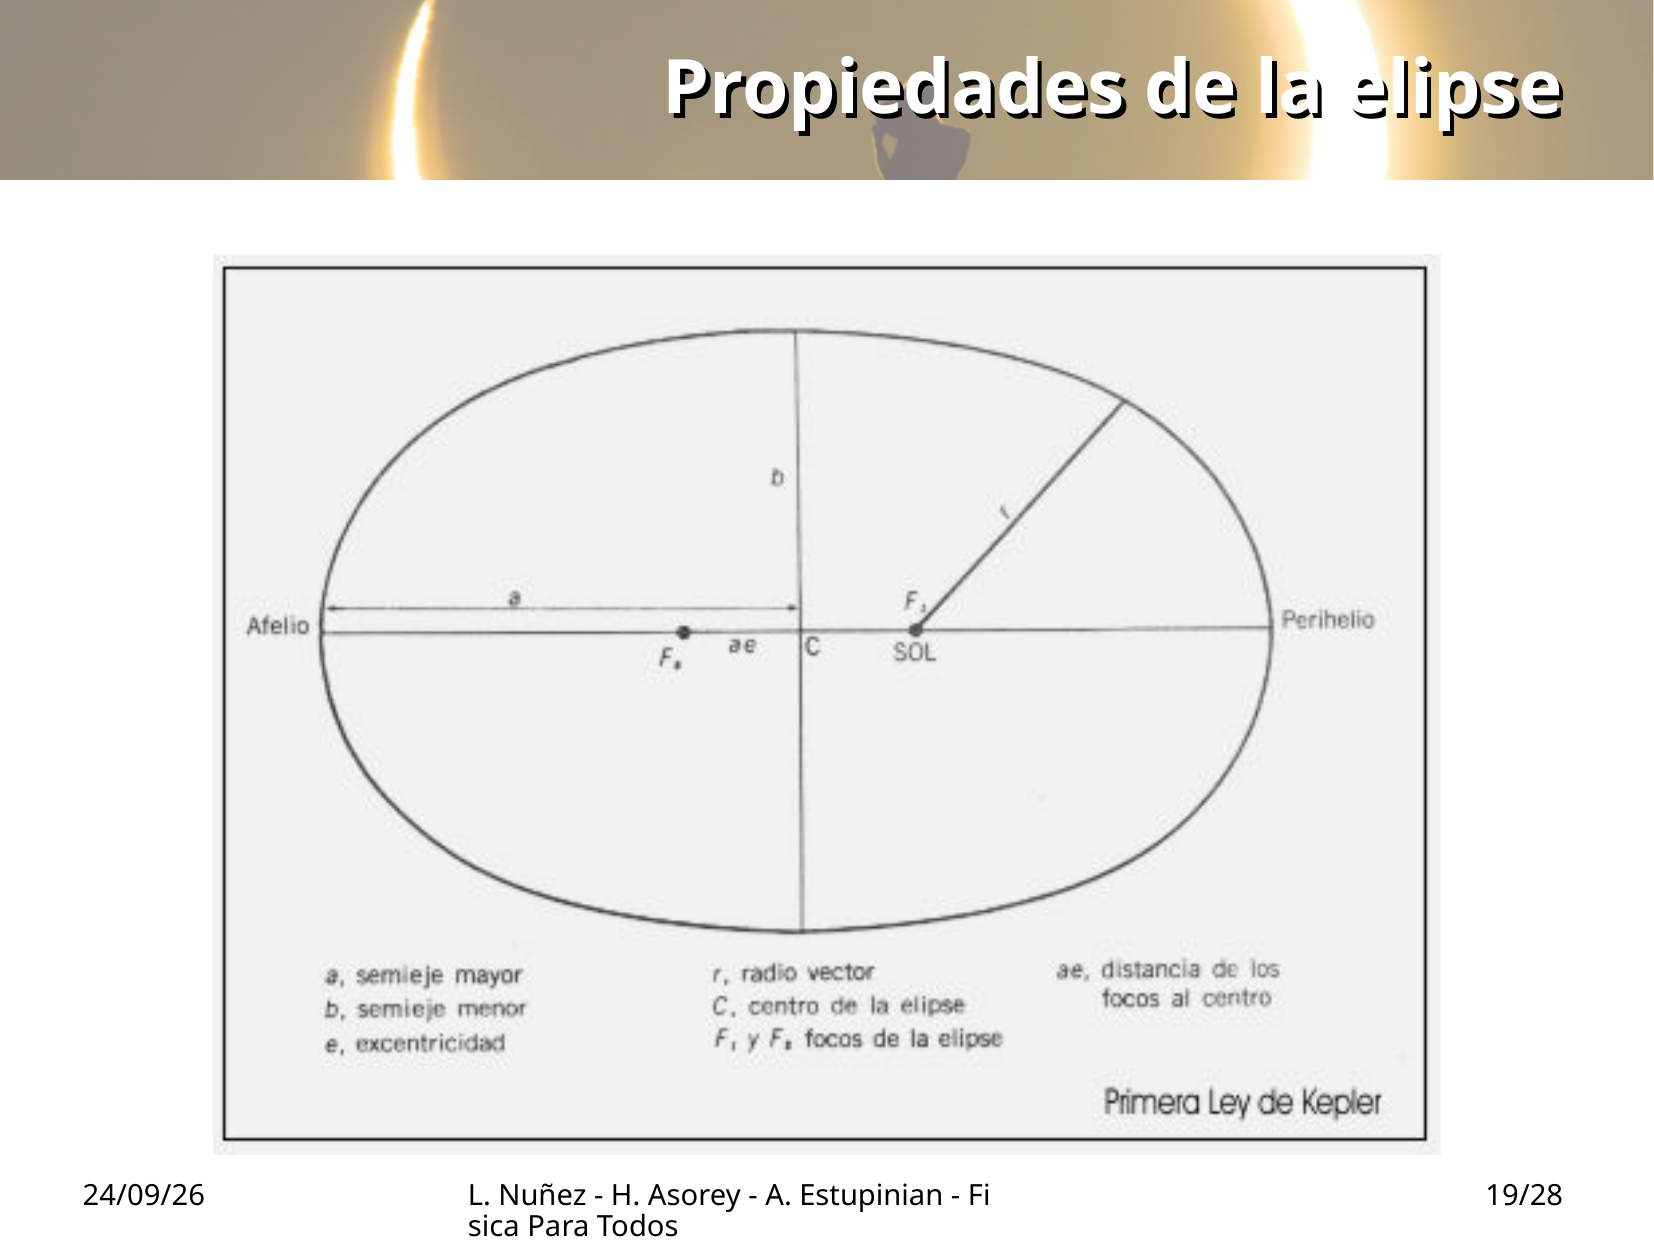

# Propiedades de la elipse
L. Nuñez - H. Asorey - A. Estupinian - Fisica Para Todos
19